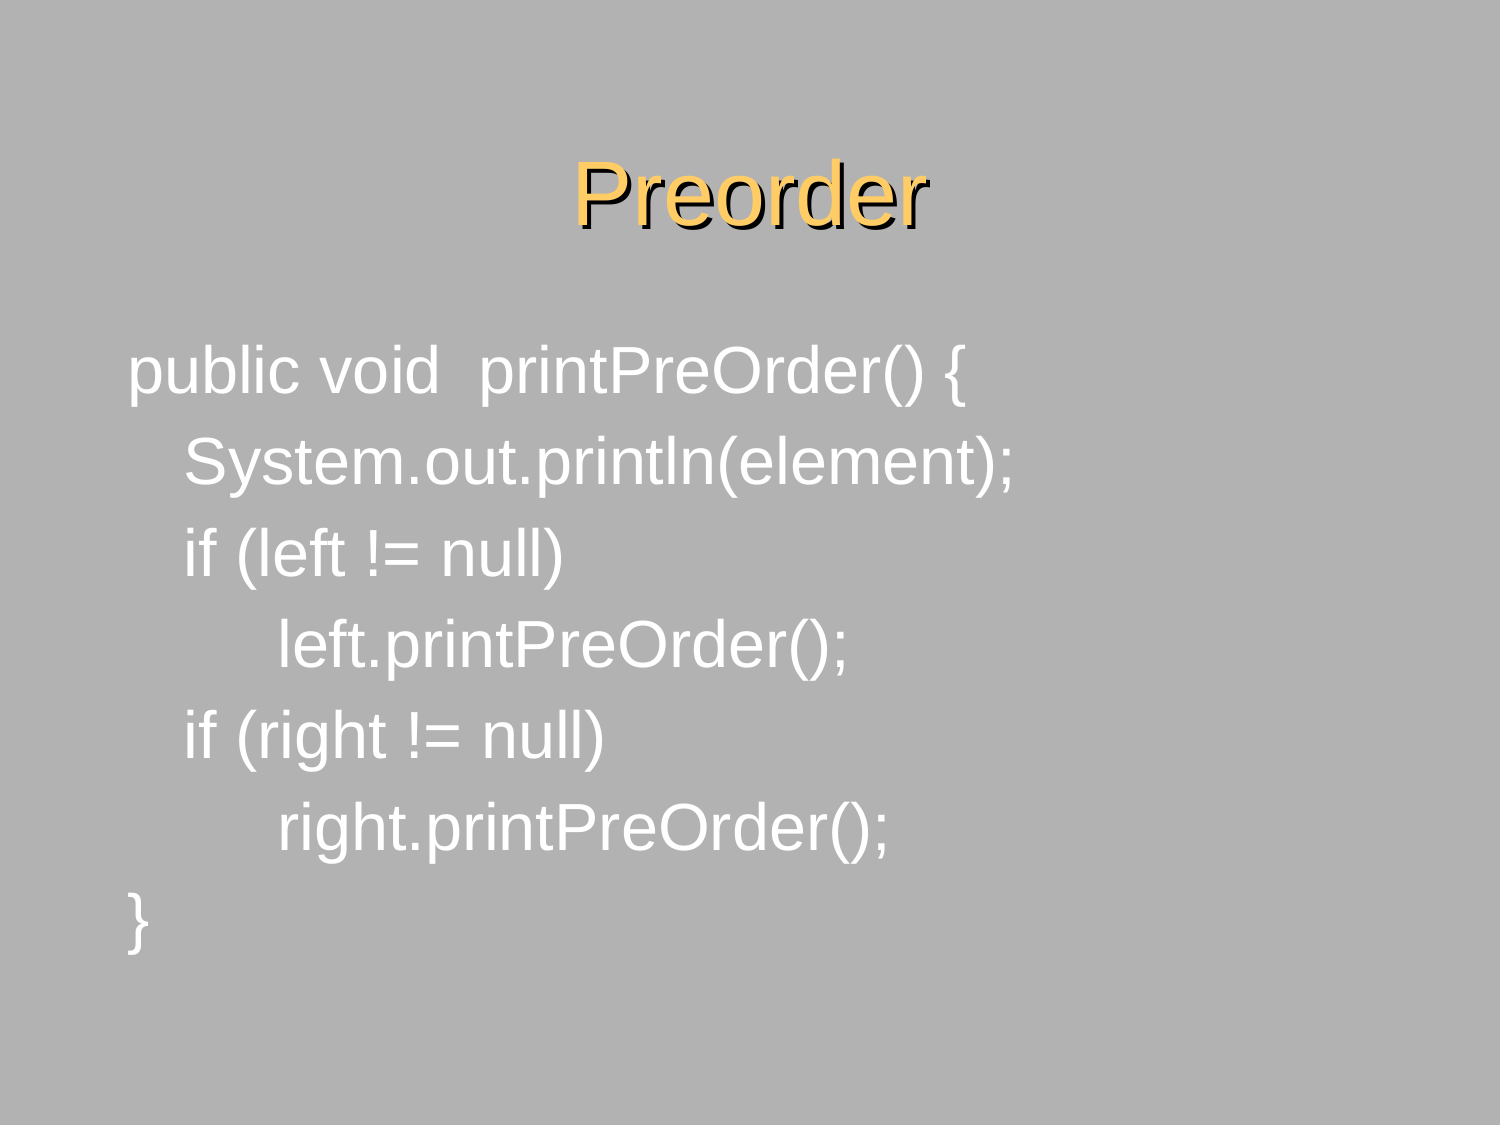

# Preorder
public void printPreOrder() {
	System.out.println(element);
	if (left != null)
		left.printPreOrder();
	if (right != null)
		right.printPreOrder();
}